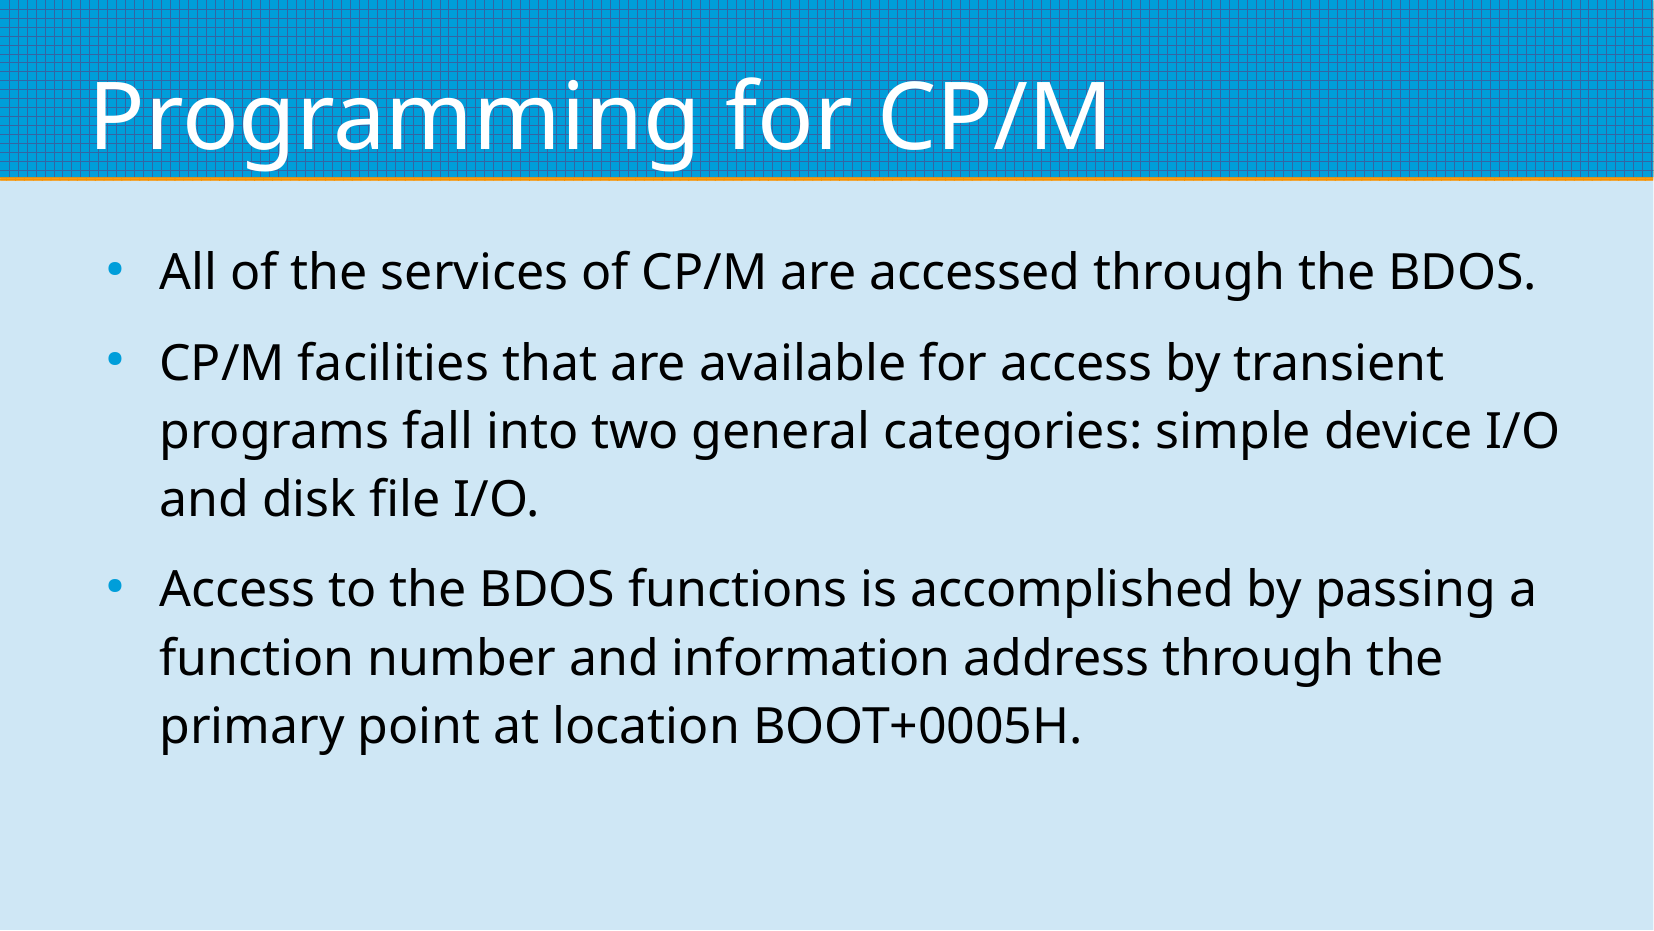

# Programming for CP/M
All of the services of CP/M are accessed through the BDOS.
CP/M facilities that are available for access by transient programs fall into two general categories: simple device I/O and disk file I/O.
Access to the BDOS functions is accomplished by passing a function number and information address through the primary point at location BOOT+0005H.